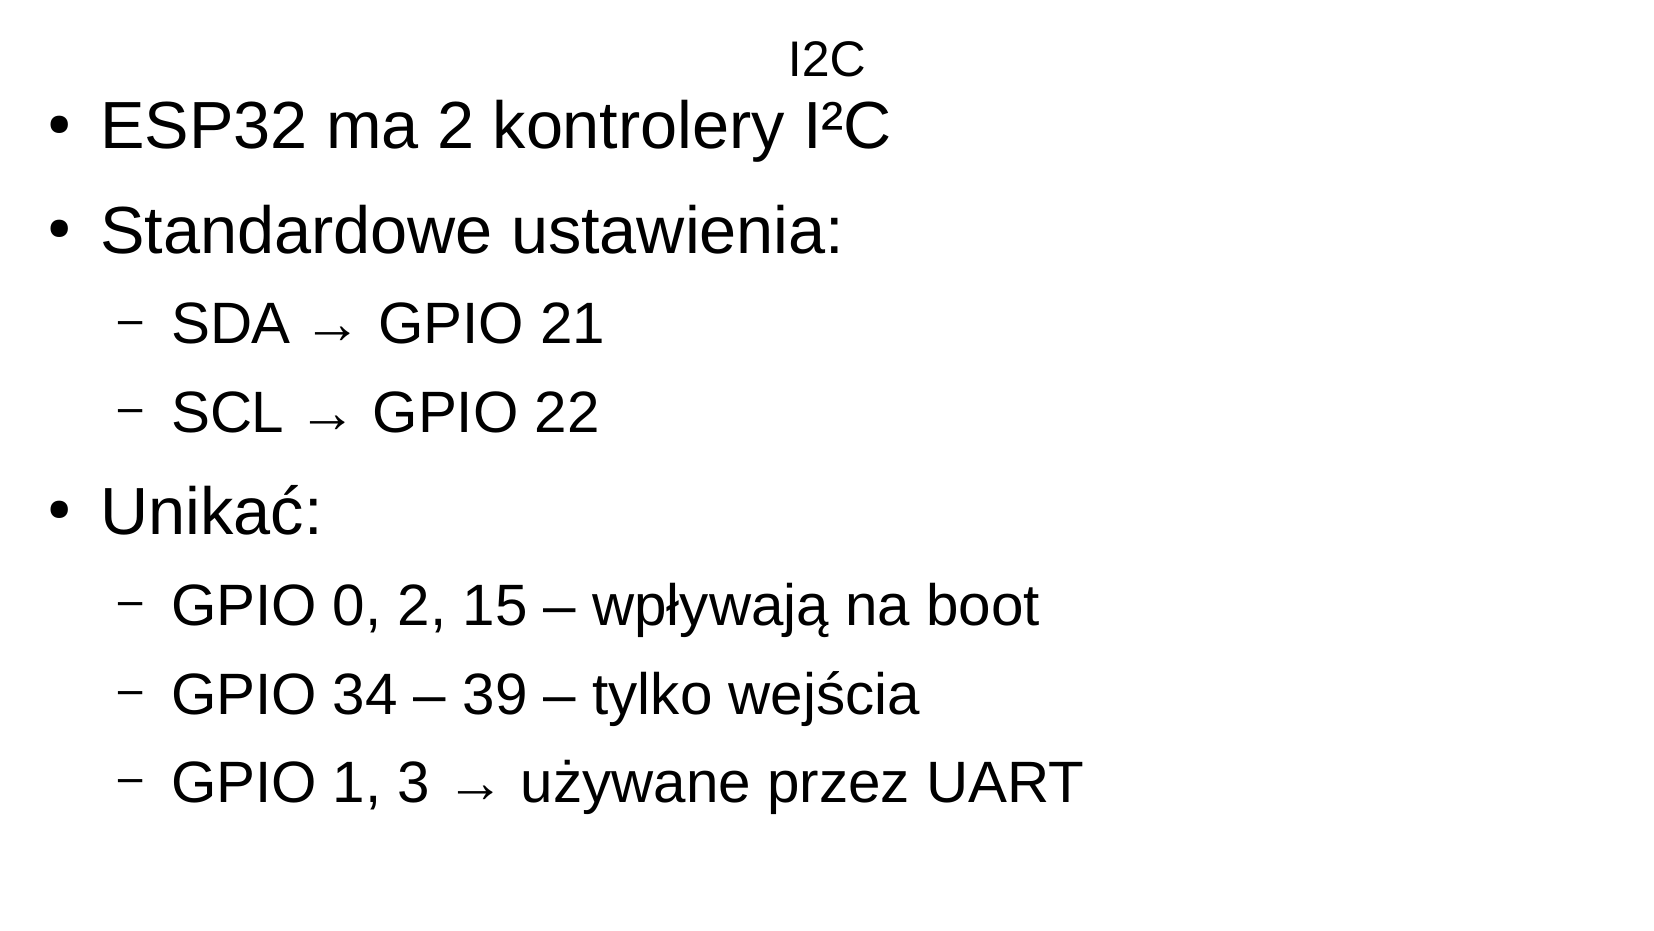

# I2C
ESP32 ma 2 kontrolery I²C
Standardowe ustawienia:
SDA → GPIO 21
SCL → GPIO 22
Unikać:
GPIO 0, 2, 15 – wpływają na boot
GPIO 34 – 39 – tylko wejścia
GPIO 1, 3 → używane przez UART